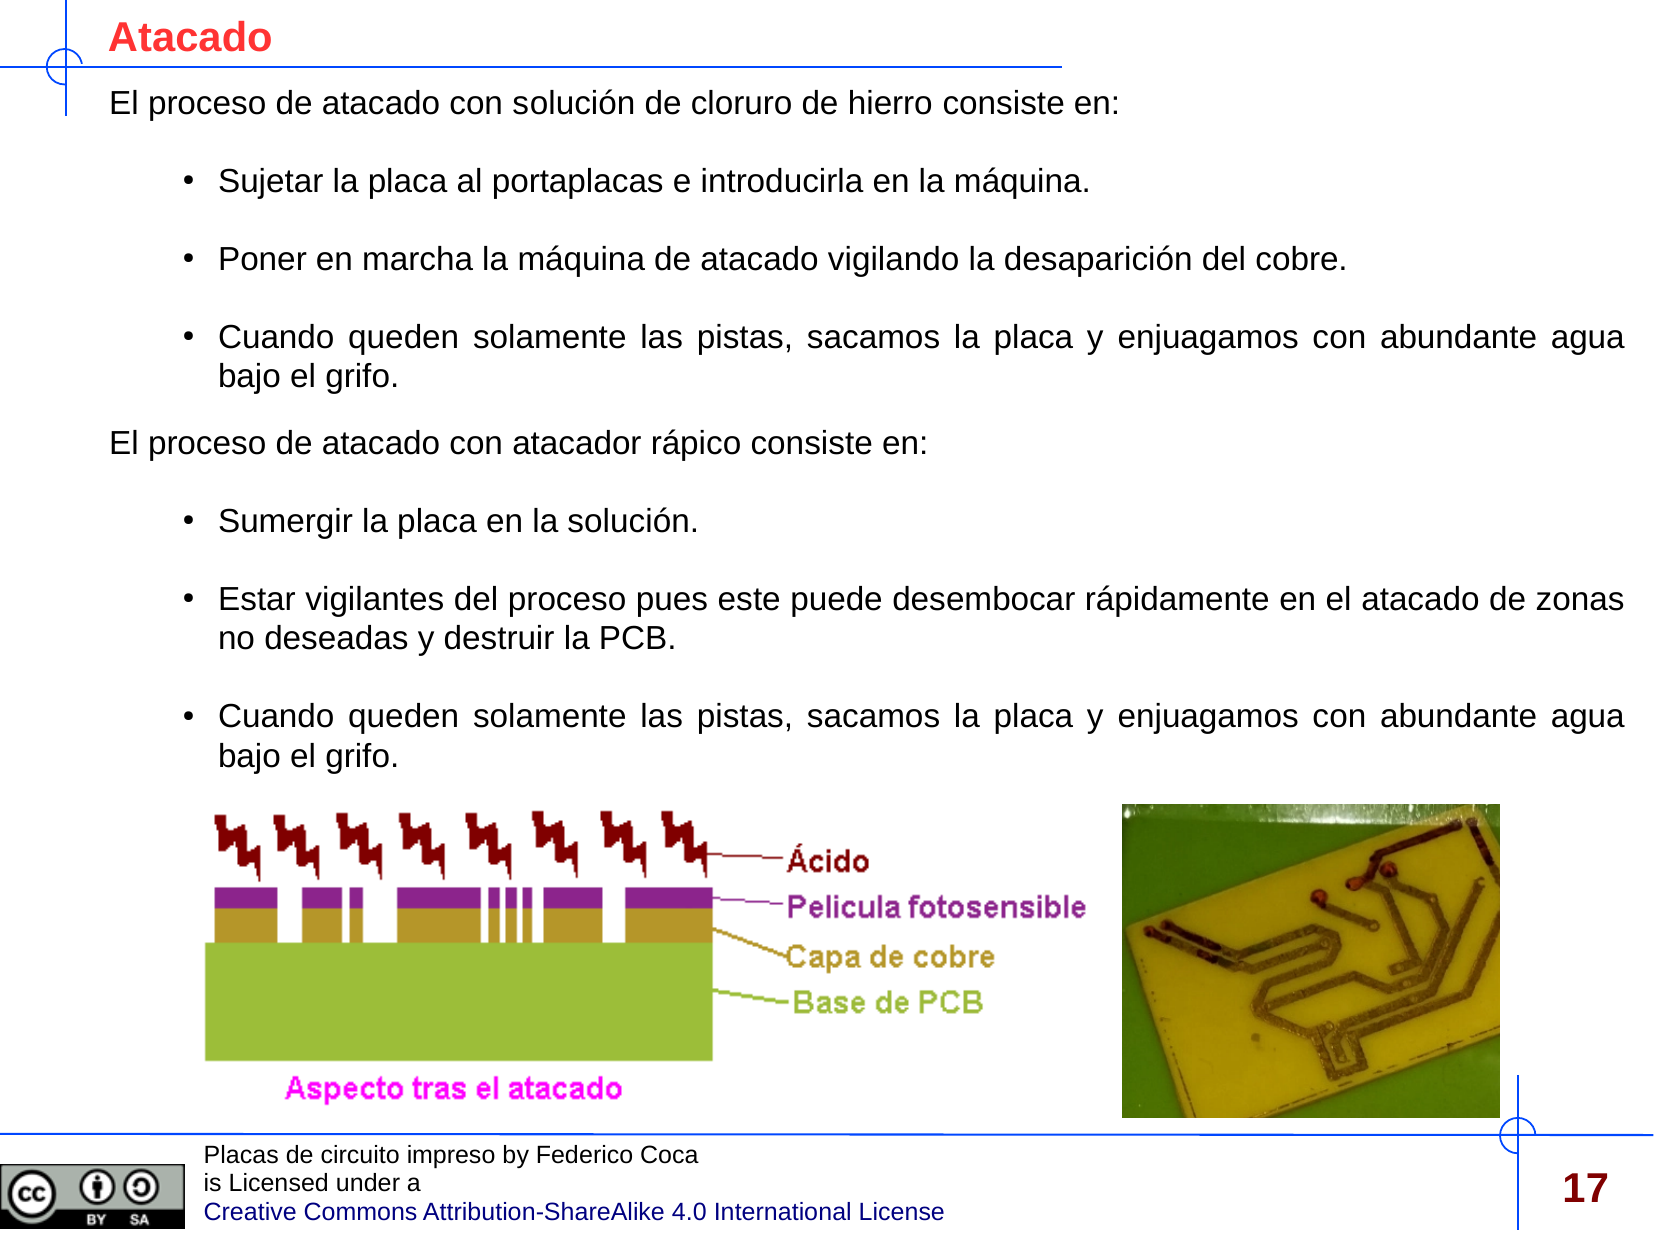

Atacado
El proceso de atacado con solución de cloruro de hierro consiste en:
Sujetar la placa al portaplacas e introducirla en la máquina.
Poner en marcha la máquina de atacado vigilando la desaparición del cobre.
Cuando queden solamente las pistas, sacamos la placa y enjuagamos con abundante agua bajo el grifo.
El proceso de atacado con atacador rápico consiste en:
Sumergir la placa en la solución.
Estar vigilantes del proceso pues este puede desembocar rápidamente en el atacado de zonas no deseadas y destruir la PCB.
Cuando queden solamente las pistas, sacamos la placa y enjuagamos con abundante agua bajo el grifo.
Placas de circuito impreso by Federico Coca
is Licensed under a Creative Commons Attribution-ShareAlike 4.0 International License